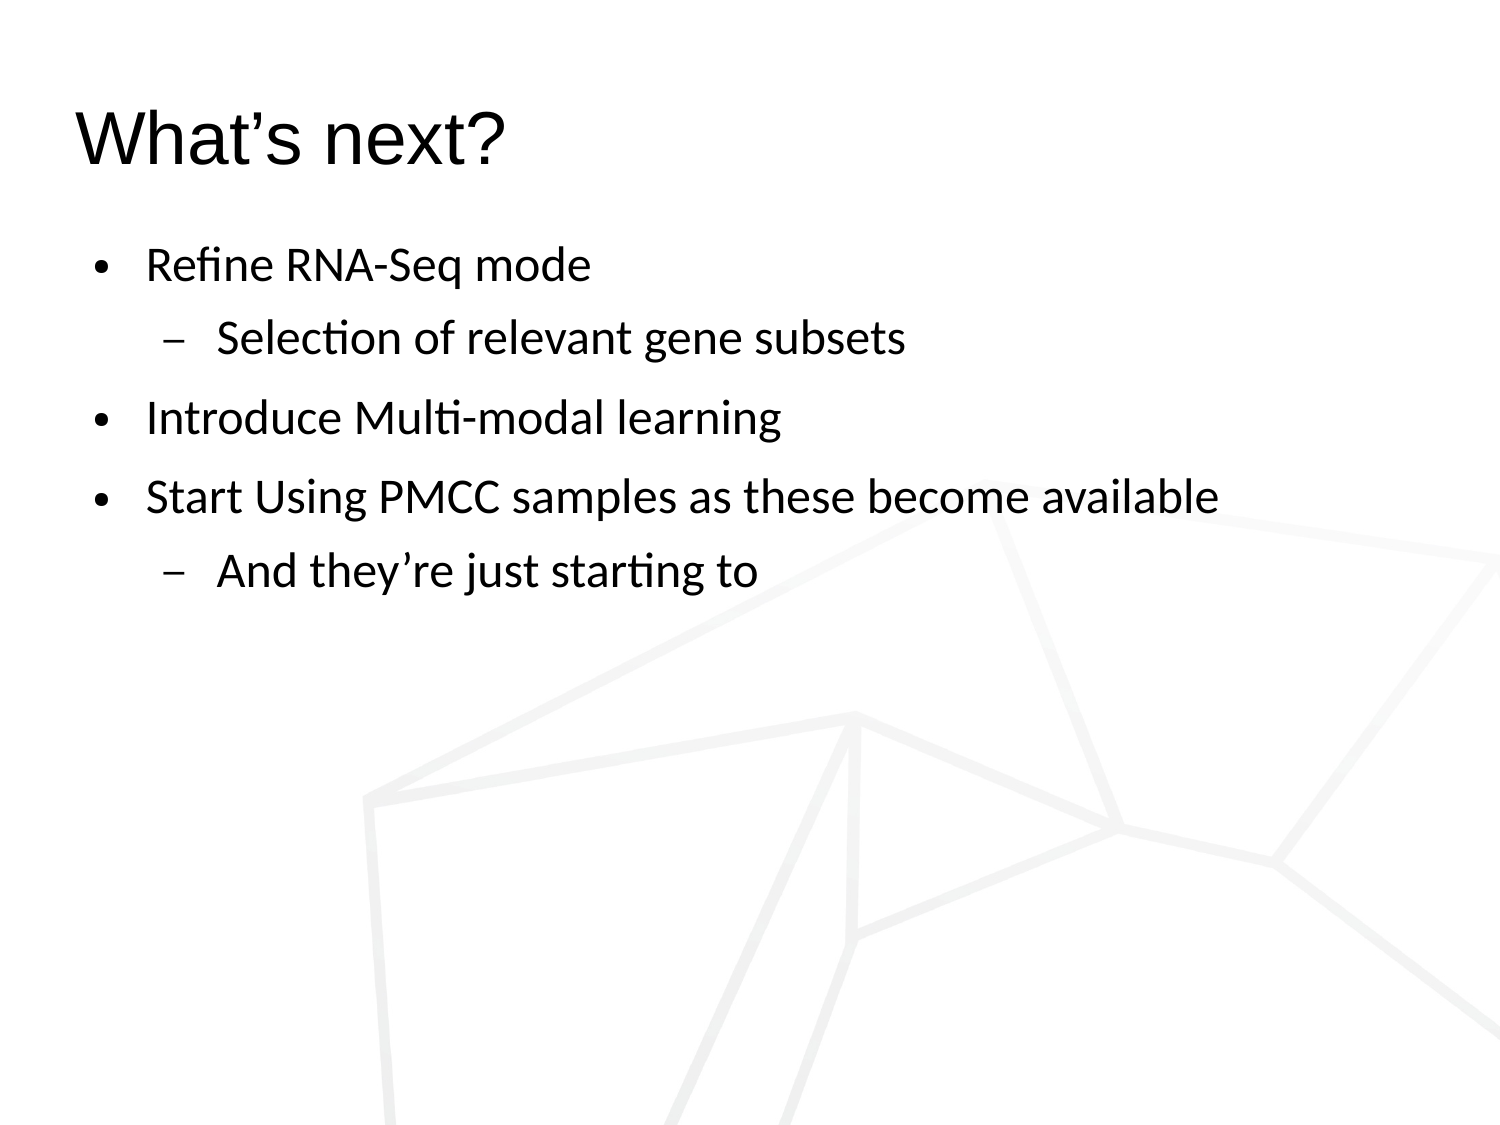

# What’s next?
Refine RNA-Seq mode
Selection of relevant gene subsets
Introduce Multi-modal learning
Start Using PMCC samples as these become available
And they’re just starting to